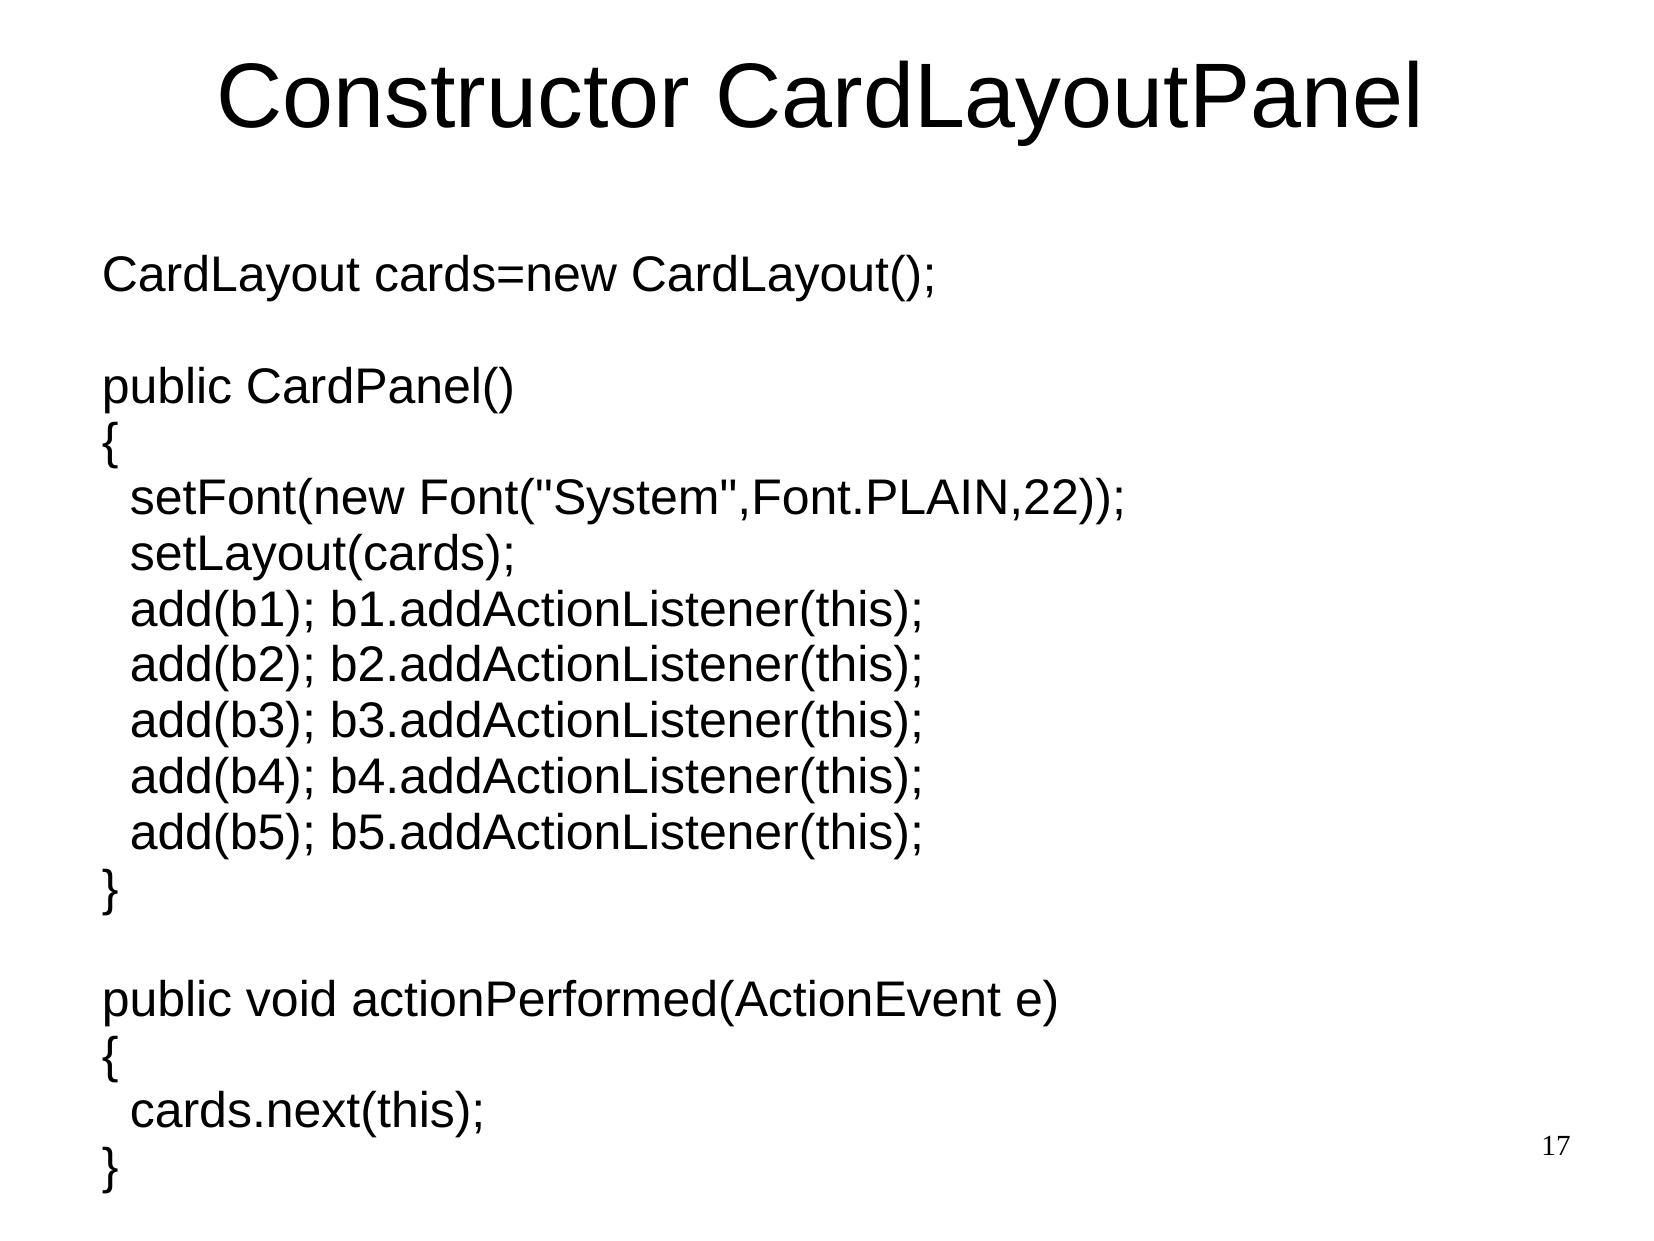

# Constructor CardLayoutPanel
 CardLayout cards=new CardLayout();
 public CardPanel()
 {
 setFont(new Font("System",Font.PLAIN,22));
 setLayout(cards);
 add(b1); b1.addActionListener(this);
 add(b2); b2.addActionListener(this);
 add(b3); b3.addActionListener(this);
 add(b4); b4.addActionListener(this);
 add(b5); b5.addActionListener(this);
 }
 public void actionPerformed(ActionEvent e)
 {
 cards.next(this);
 }
17